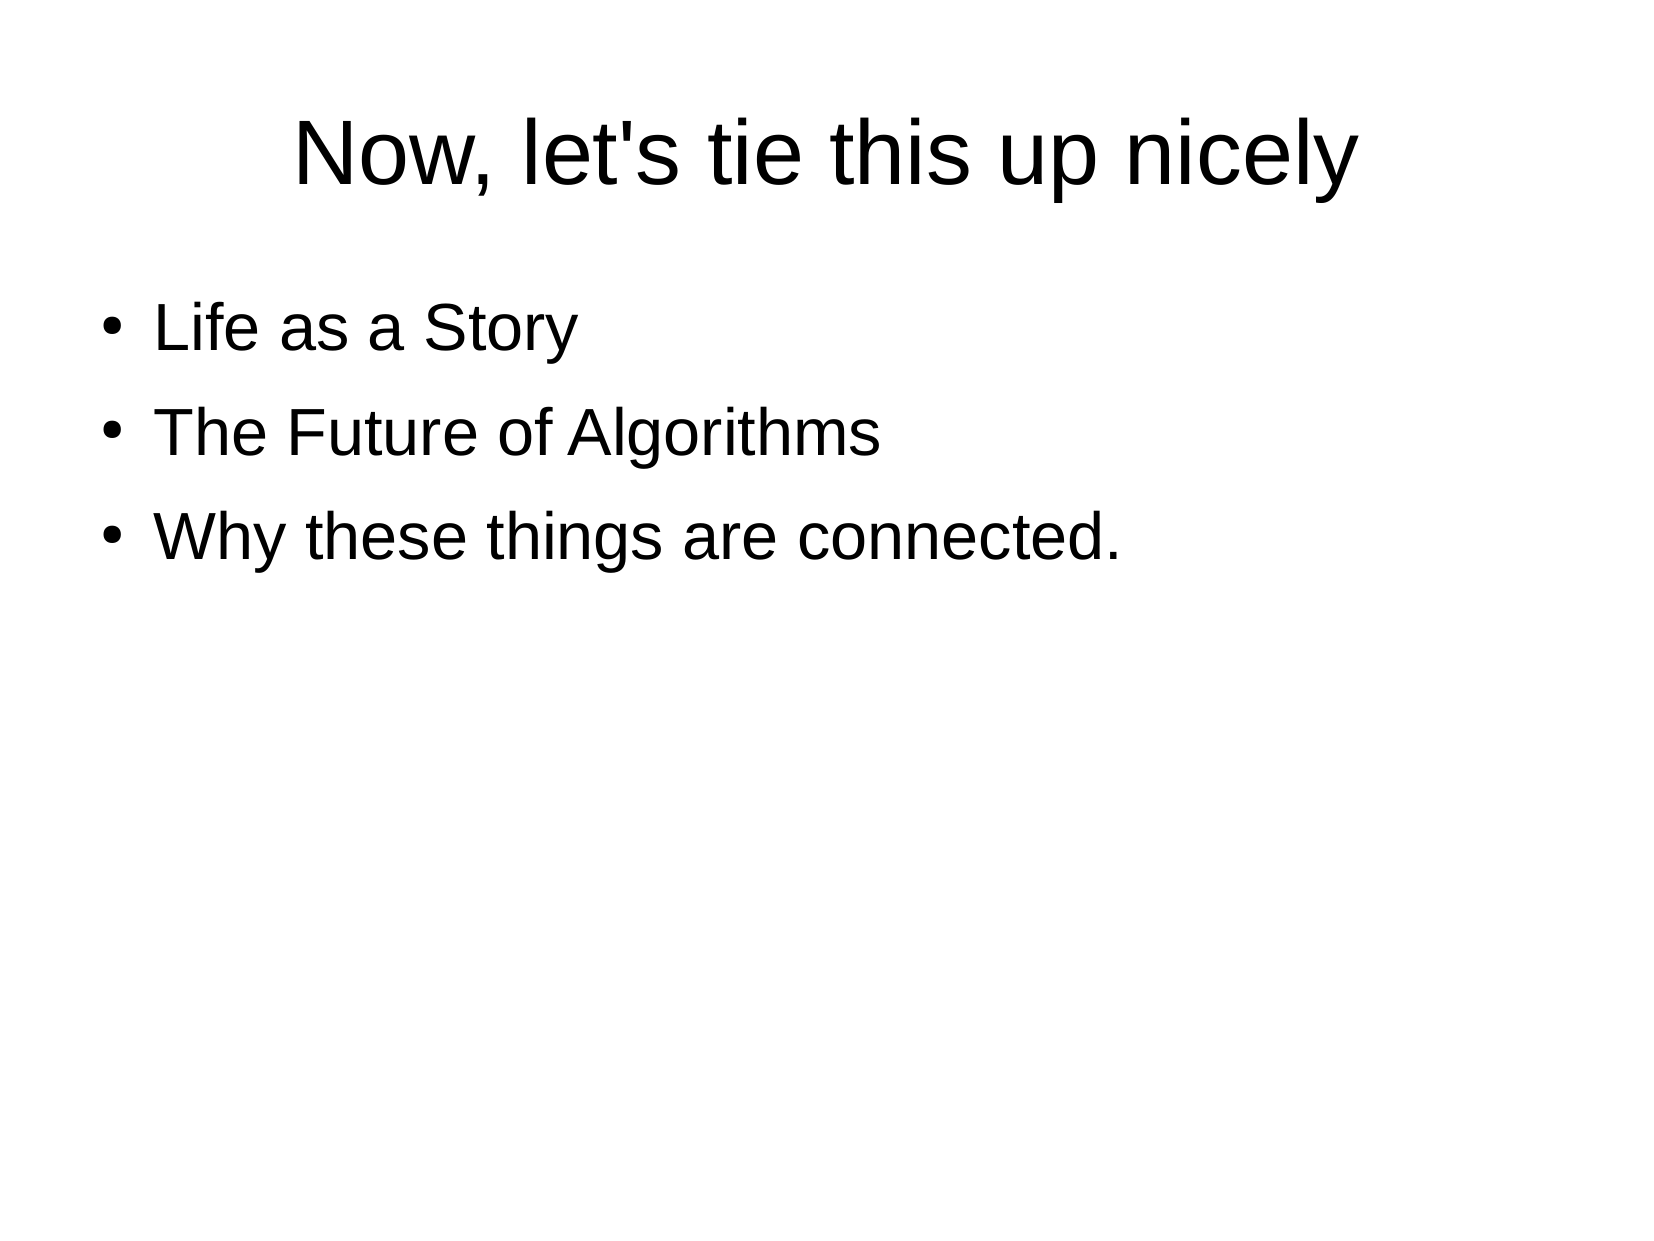

# Now, let's tie this up nicely
Life as a Story
The Future of Algorithms
Why these things are connected.